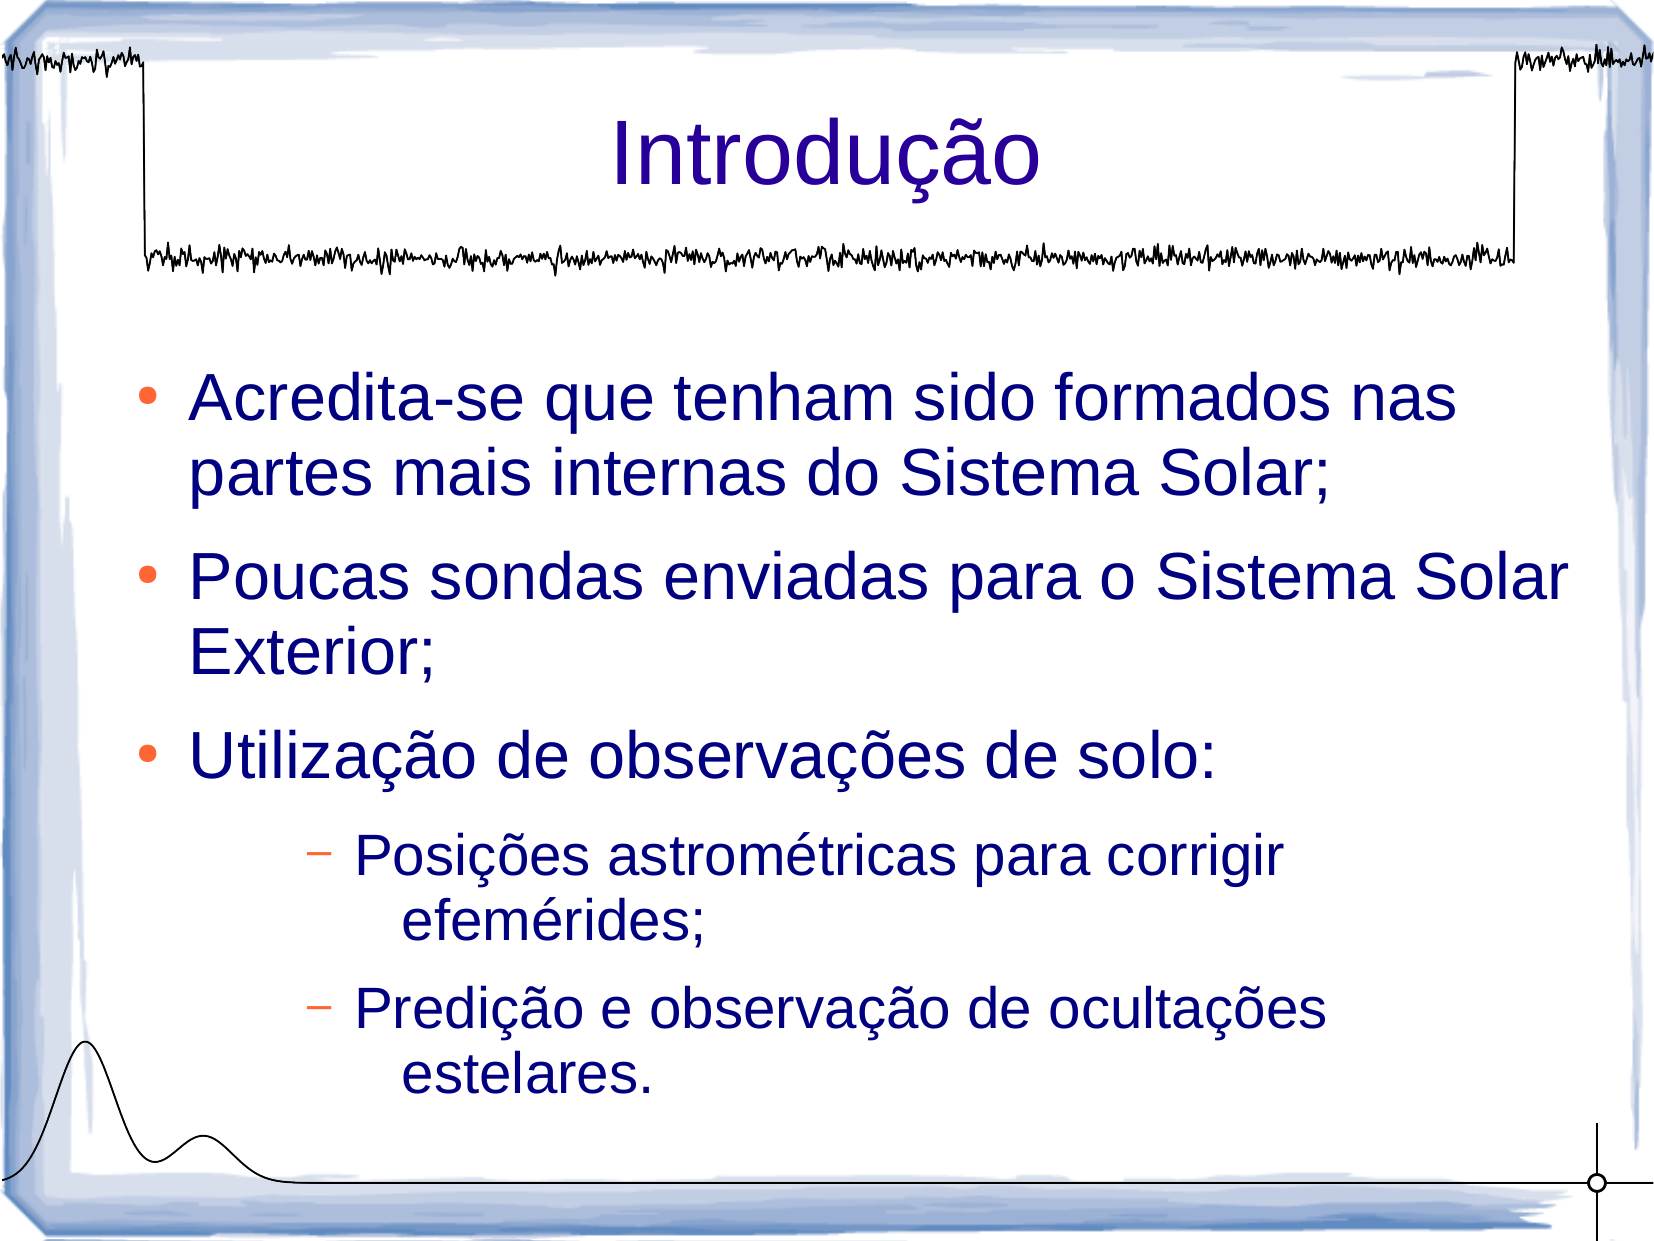

# Introdução
Acredita-se que tenham sido formados nas partes mais internas do Sistema Solar;
Poucas sondas enviadas para o Sistema Solar Exterior;
Utilização de observações de solo:
Posições astrométricas para corrigir efemérides;
Predição e observação de ocultações estelares.